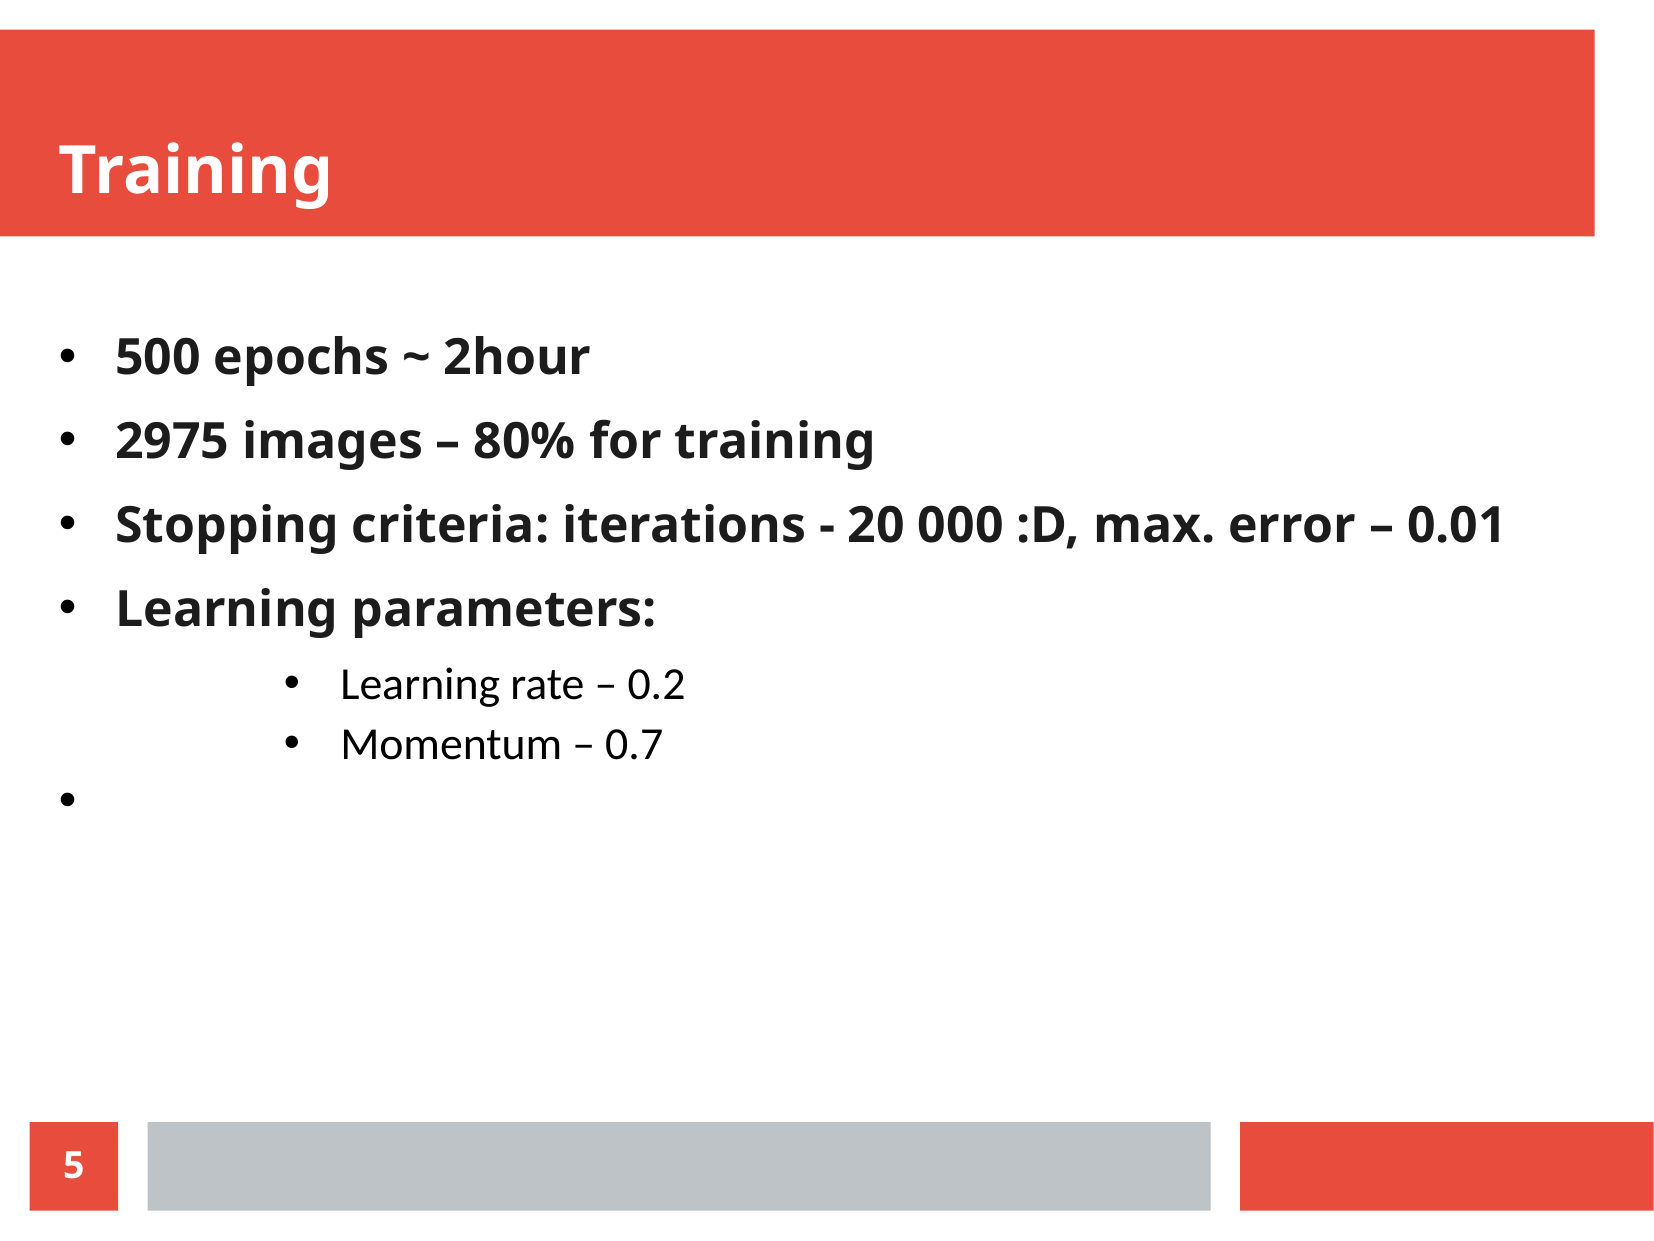

# Training
500 epochs ~ 2hour
2975 images – 80% for training
Stopping criteria: iterations - 20 000 :D, max. error – 0.01
Learning parameters:
Learning rate – 0.2
Momentum – 0.7